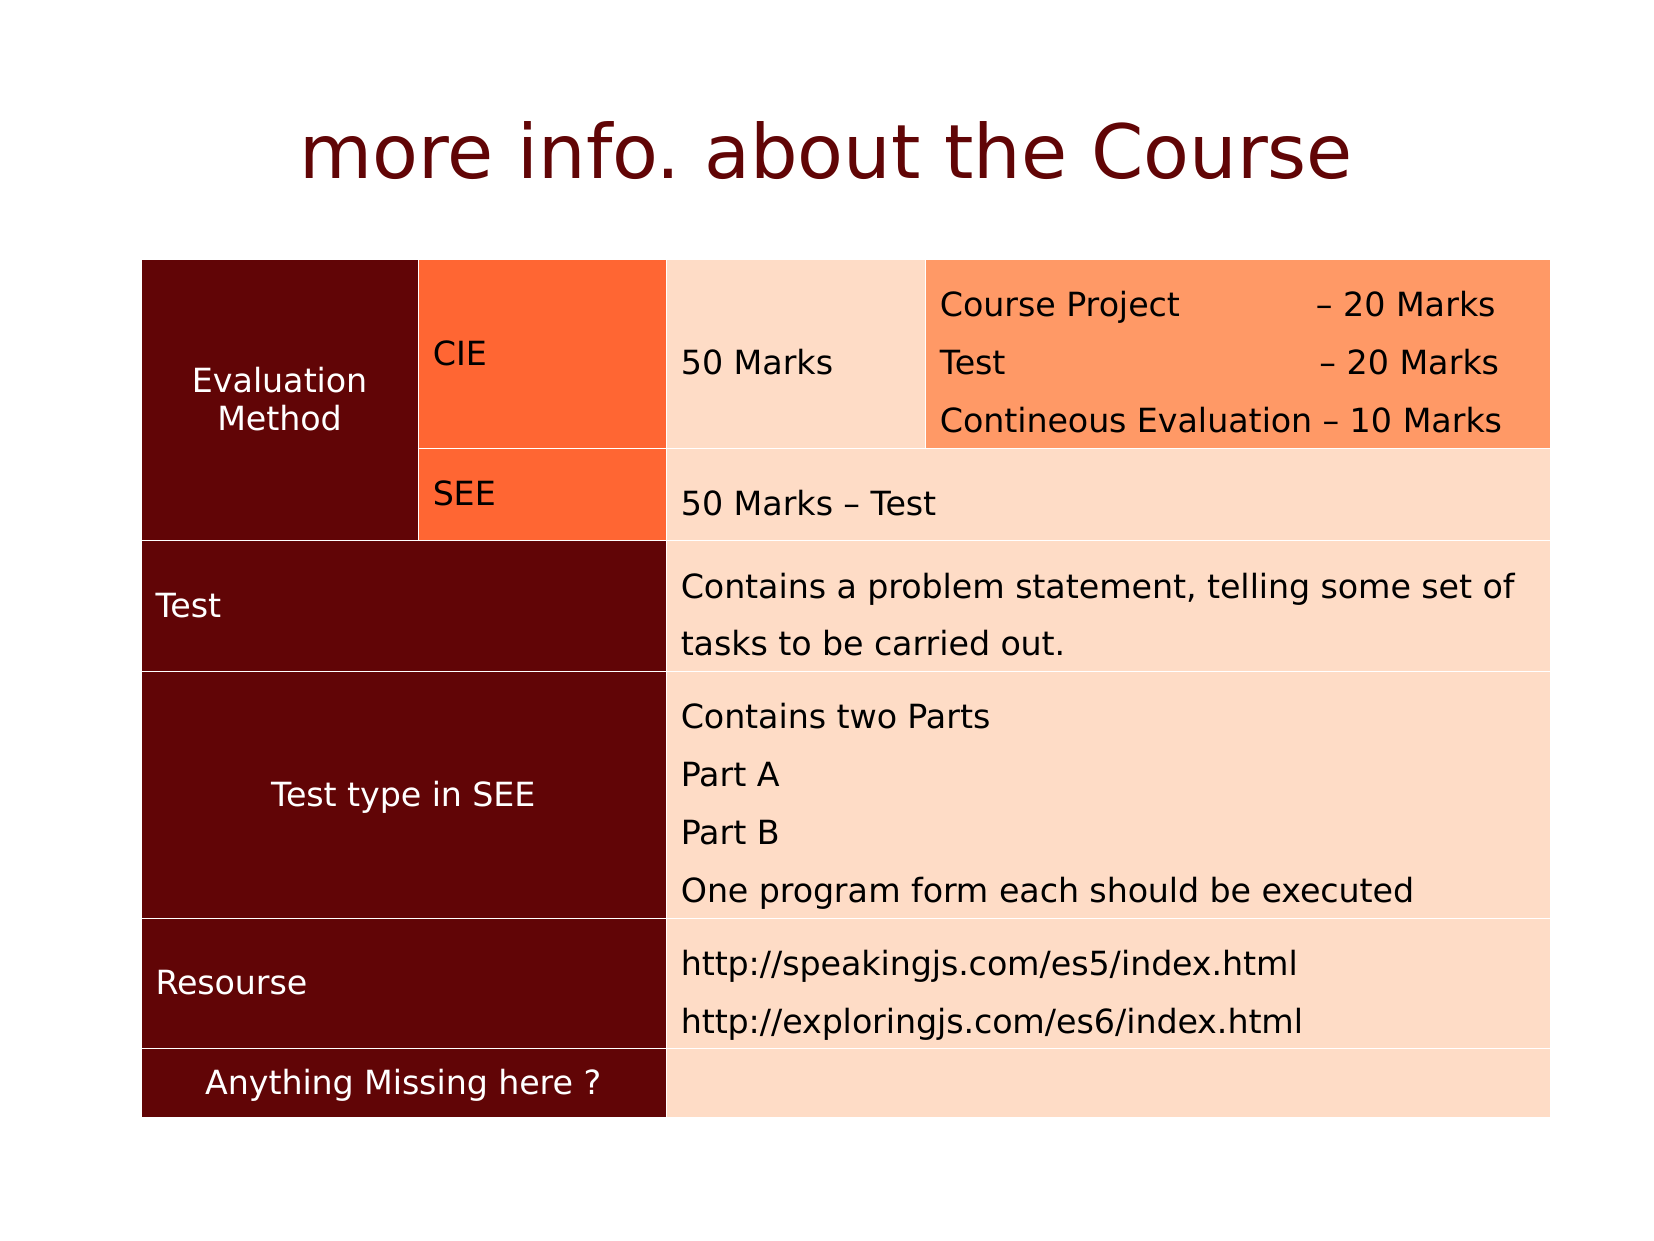

# more info. about the Course
| Evaluation Method | CIE | 50 Marks | Course Project – 20 Marks Test – 20 Marks Contineous Evaluation – 10 Marks |
| --- | --- | --- | --- |
| | SEE | 50 Marks – Test | |
| Test | | Contains a problem statement, telling some set of tasks to be carried out. | |
| Test type in SEE | | Contains two Parts Part A Part B One program form each should be executed | |
| Resourse | | http://speakingjs.com/es5/index.html http://exploringjs.com/es6/index.html | |
| Anything Missing here ? | | | |